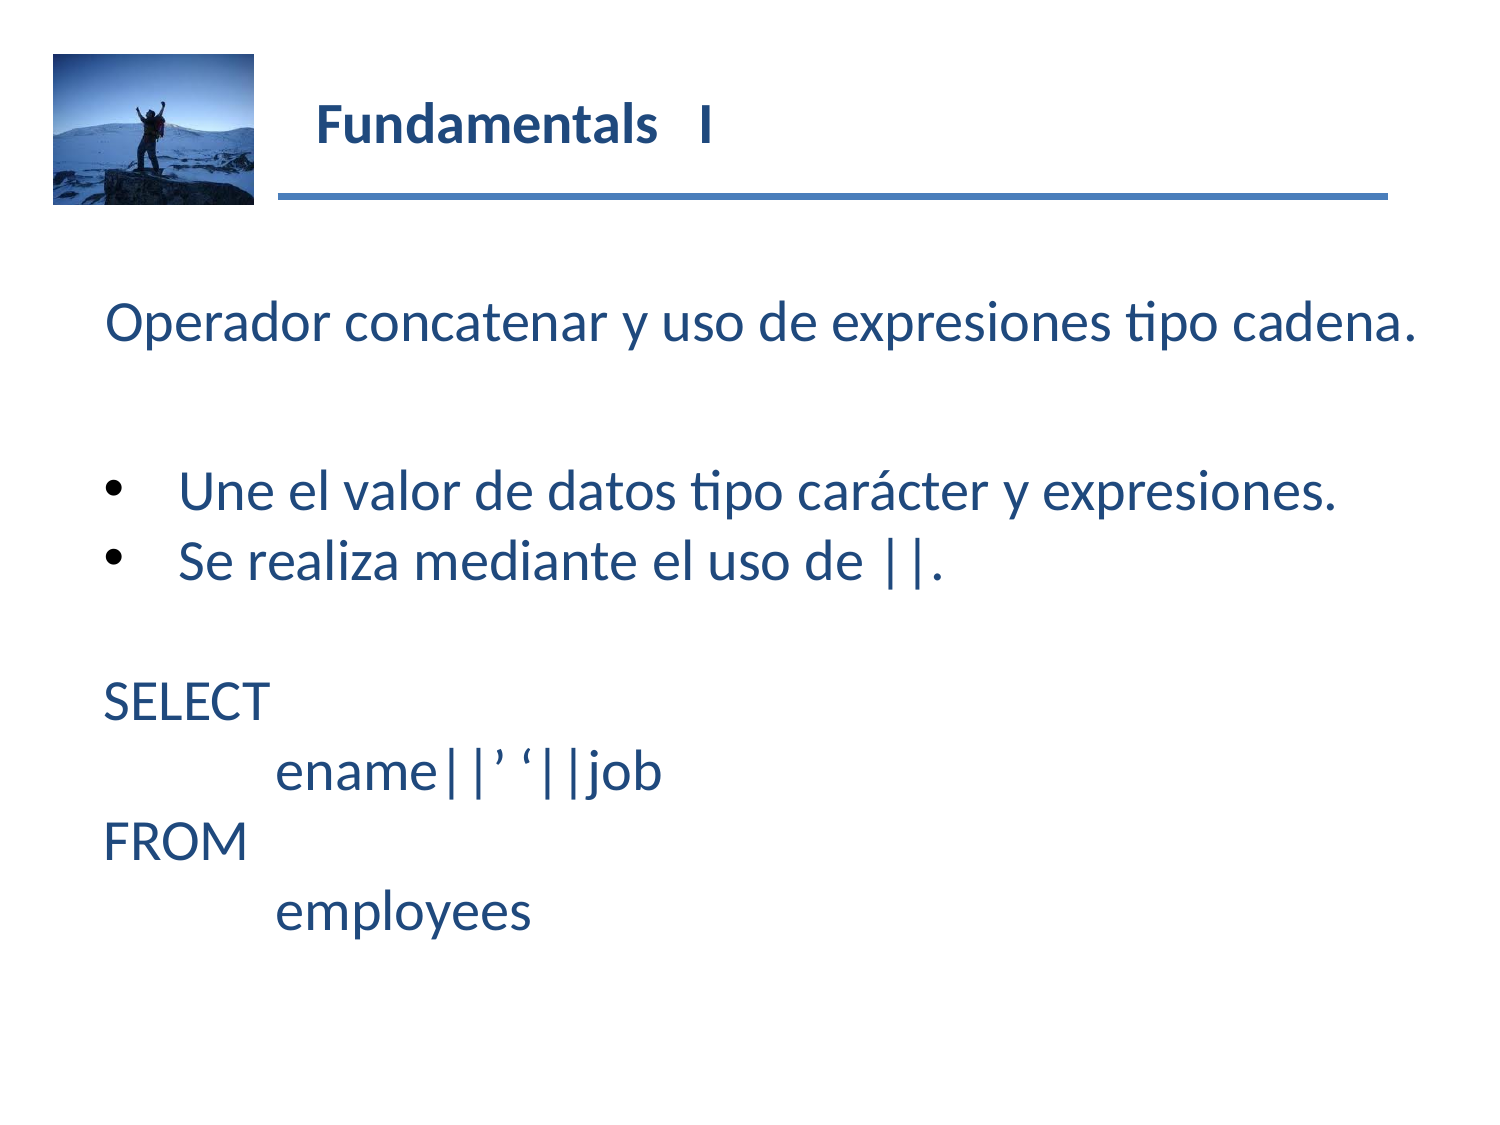

Fundamentals I
Operador concatenar y uso de expresiones tipo cadena.
Une el valor de datos tipo carácter y expresiones.
Se realiza mediante el uso de ||.
SELECT
 ename||’ ‘||job
FROM
 employees